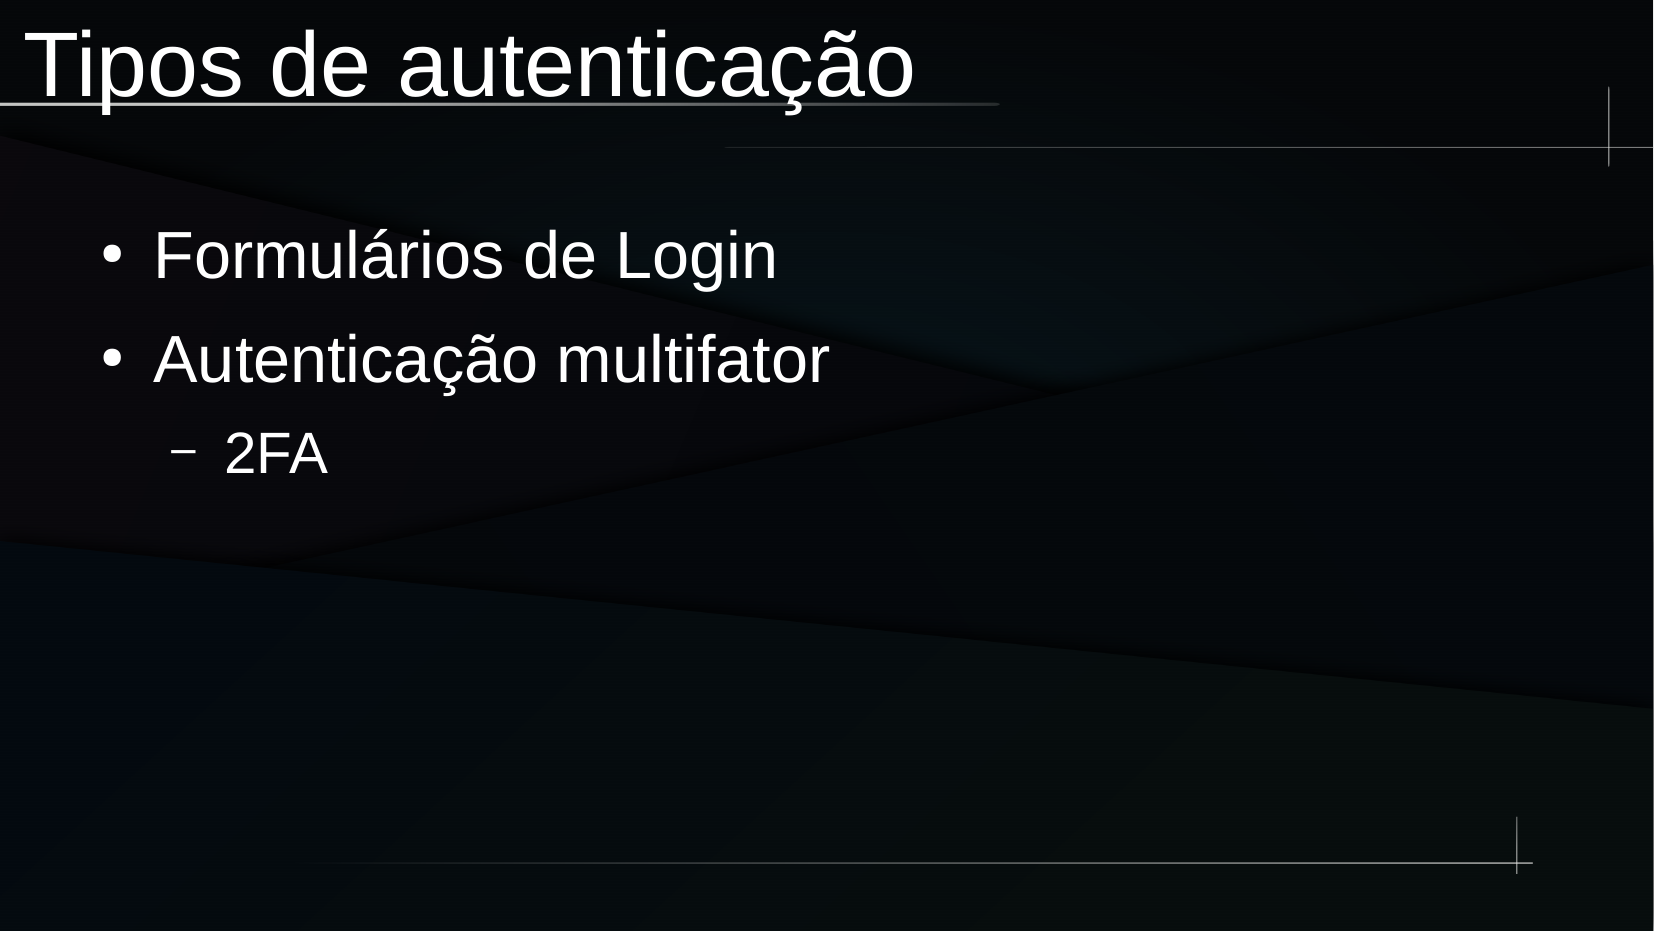

# Tipos de autenticação
Formulários de Login
Autenticação multifator
2FA